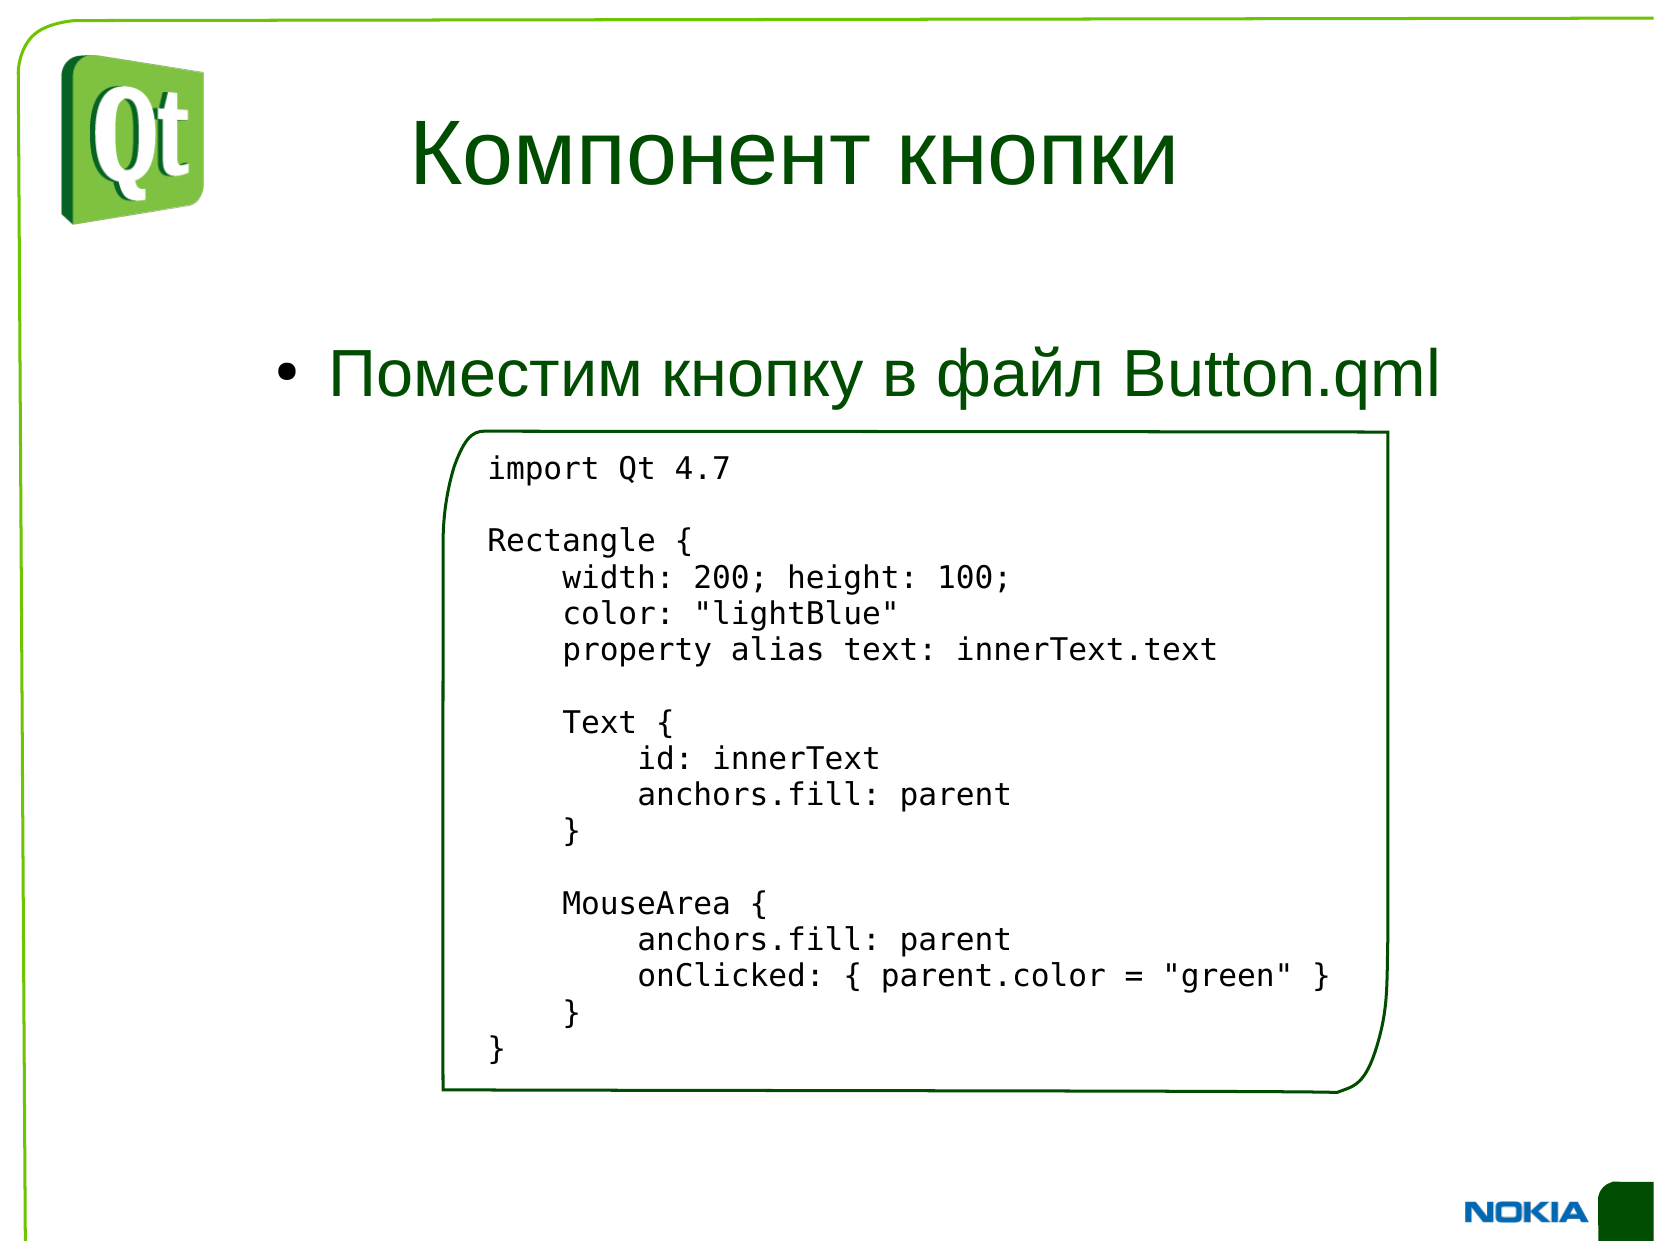

# Компонент кнопки
Поместим кнопку в файл Button.qml
import Qt 4.7
Rectangle {
 width: 200; height: 100;
 color: "lightBlue"
 property alias text: innerText.text
 Text {
 id: innerText
 anchors.fill: parent
 }
 MouseArea {
 anchors.fill: parent
 onClicked: { parent.color = "green" }
 }
}